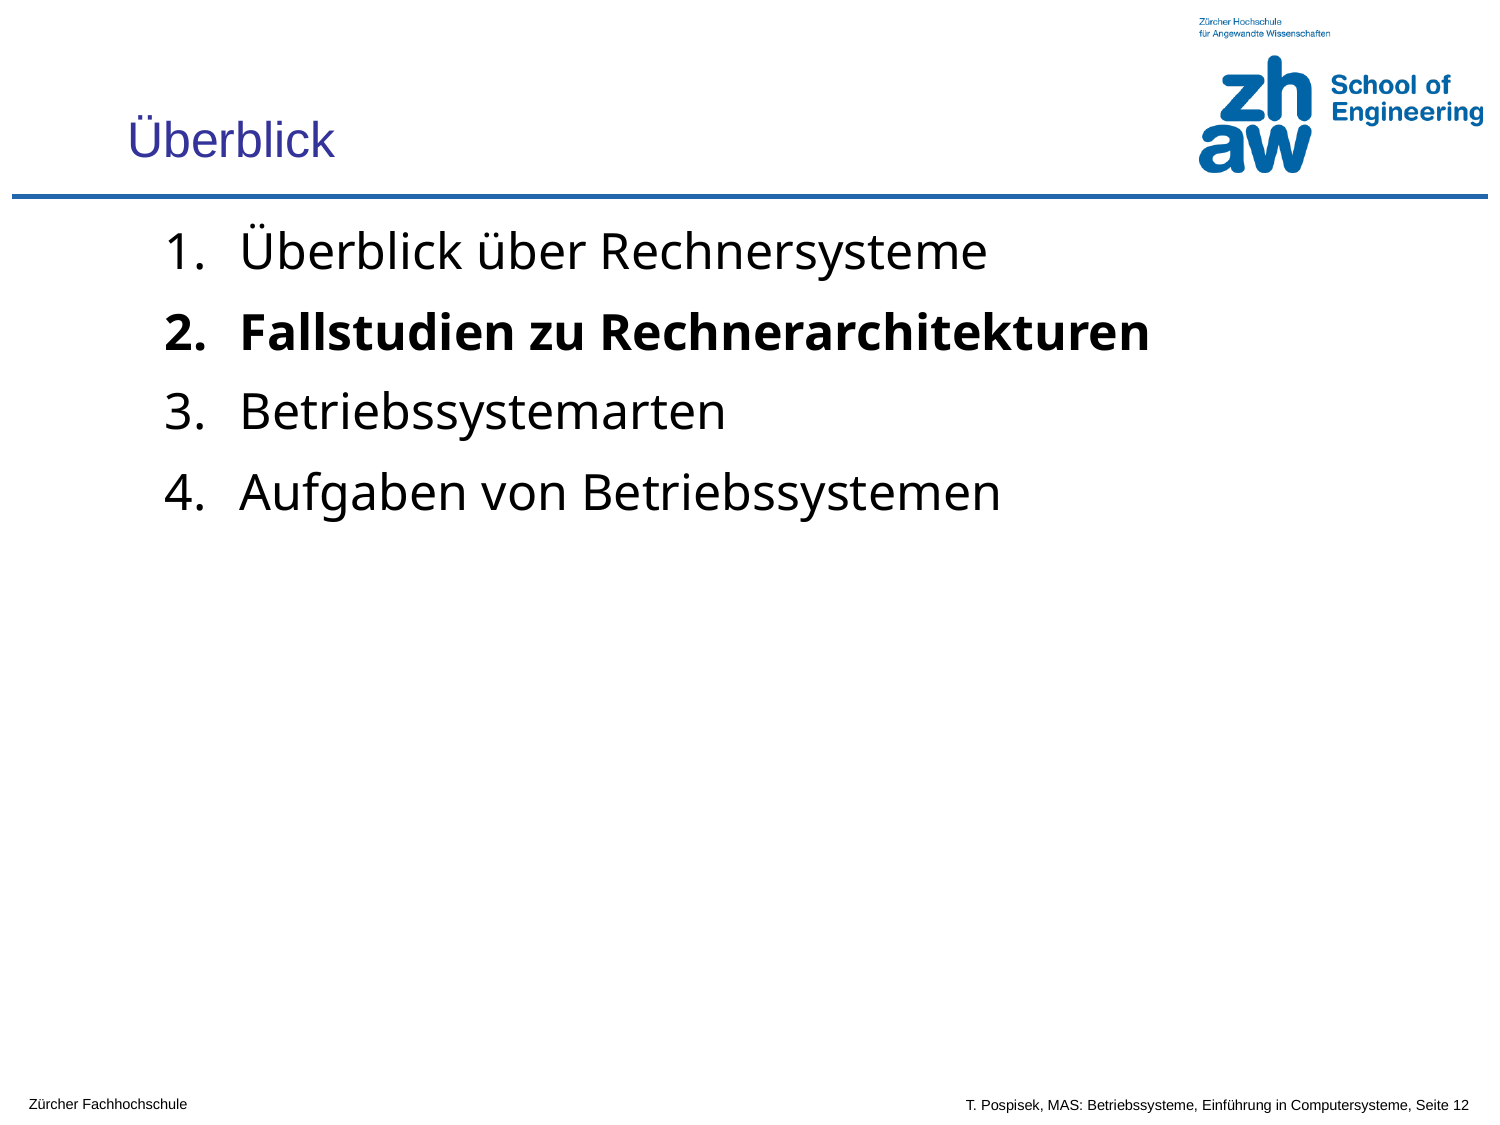

# Überblick
Überblick über Rechnersysteme
Fallstudien zu Rechnerarchitekturen
Betriebssystemarten
Aufgaben von Betriebssystemen